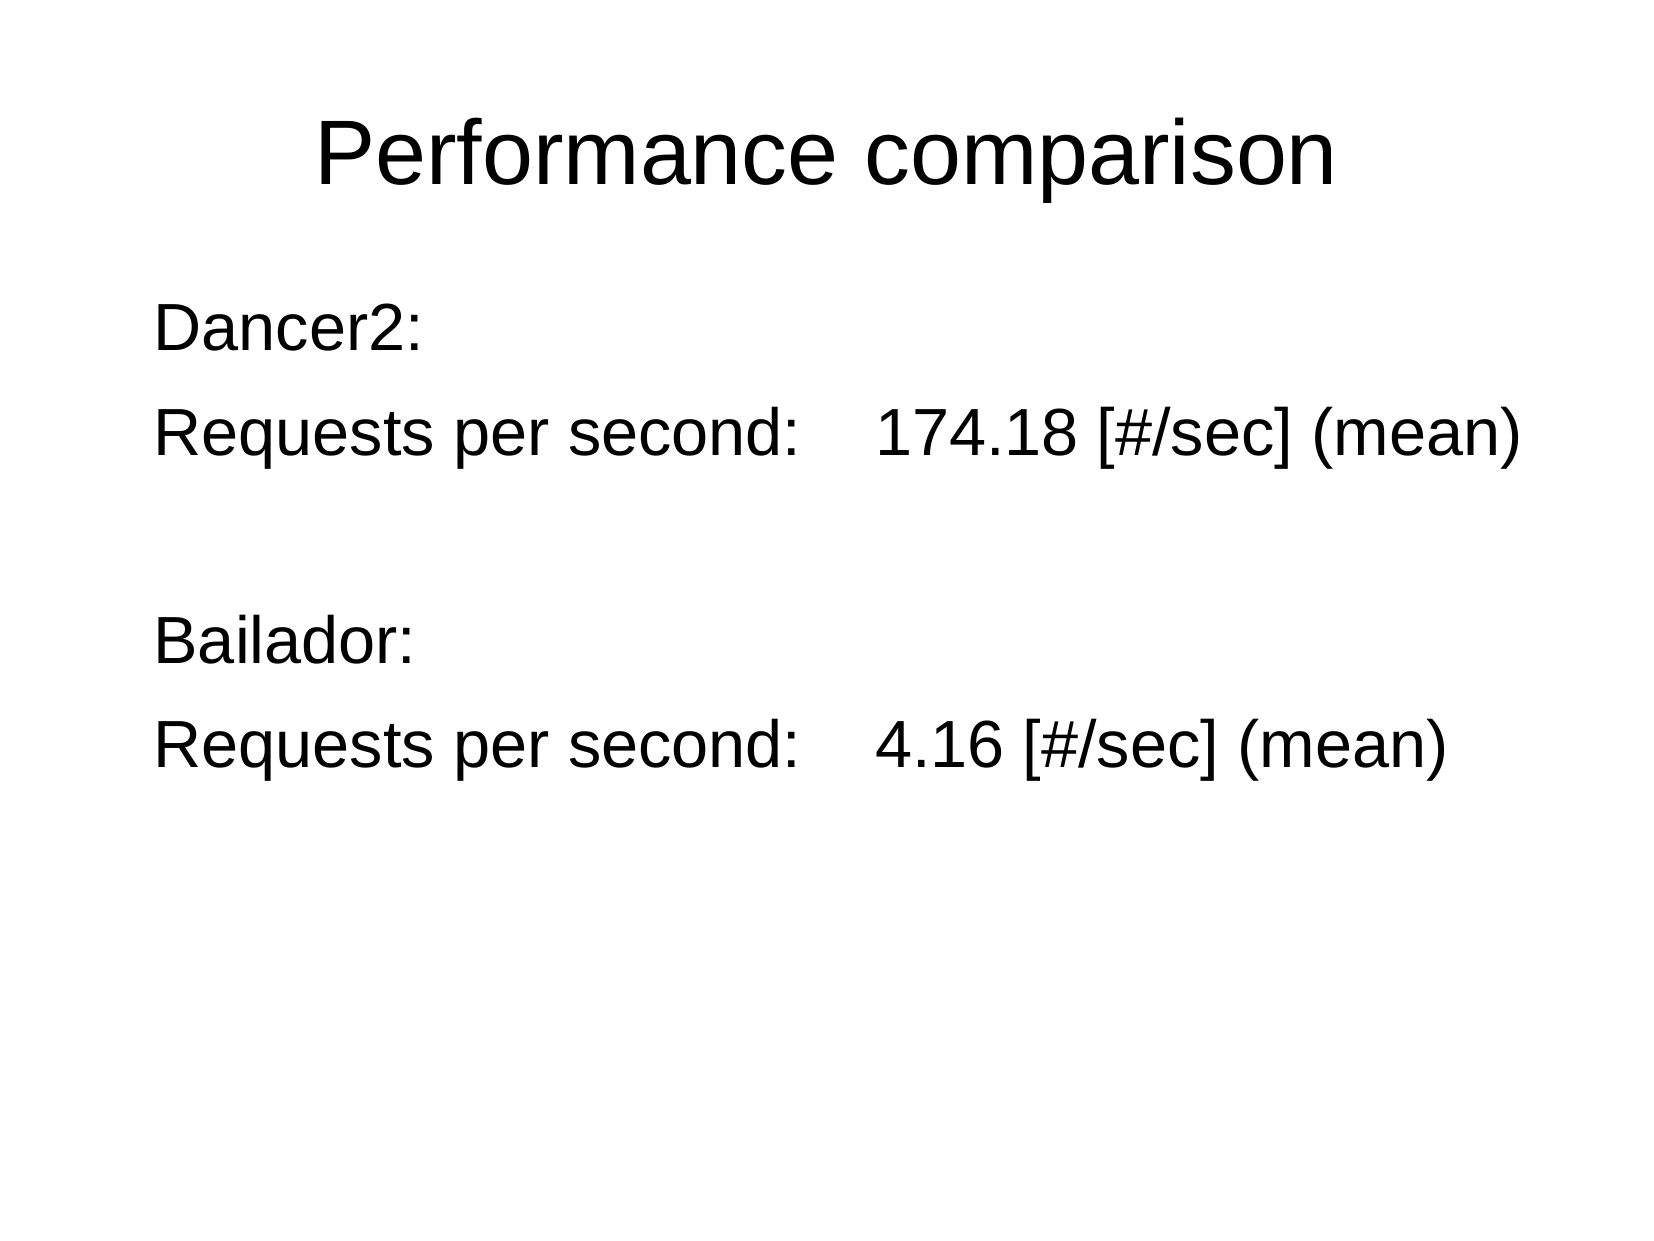

# Performance comparison
Dancer2:
Requests per second: 174.18 [#/sec] (mean)
Bailador:
Requests per second: 4.16 [#/sec] (mean)